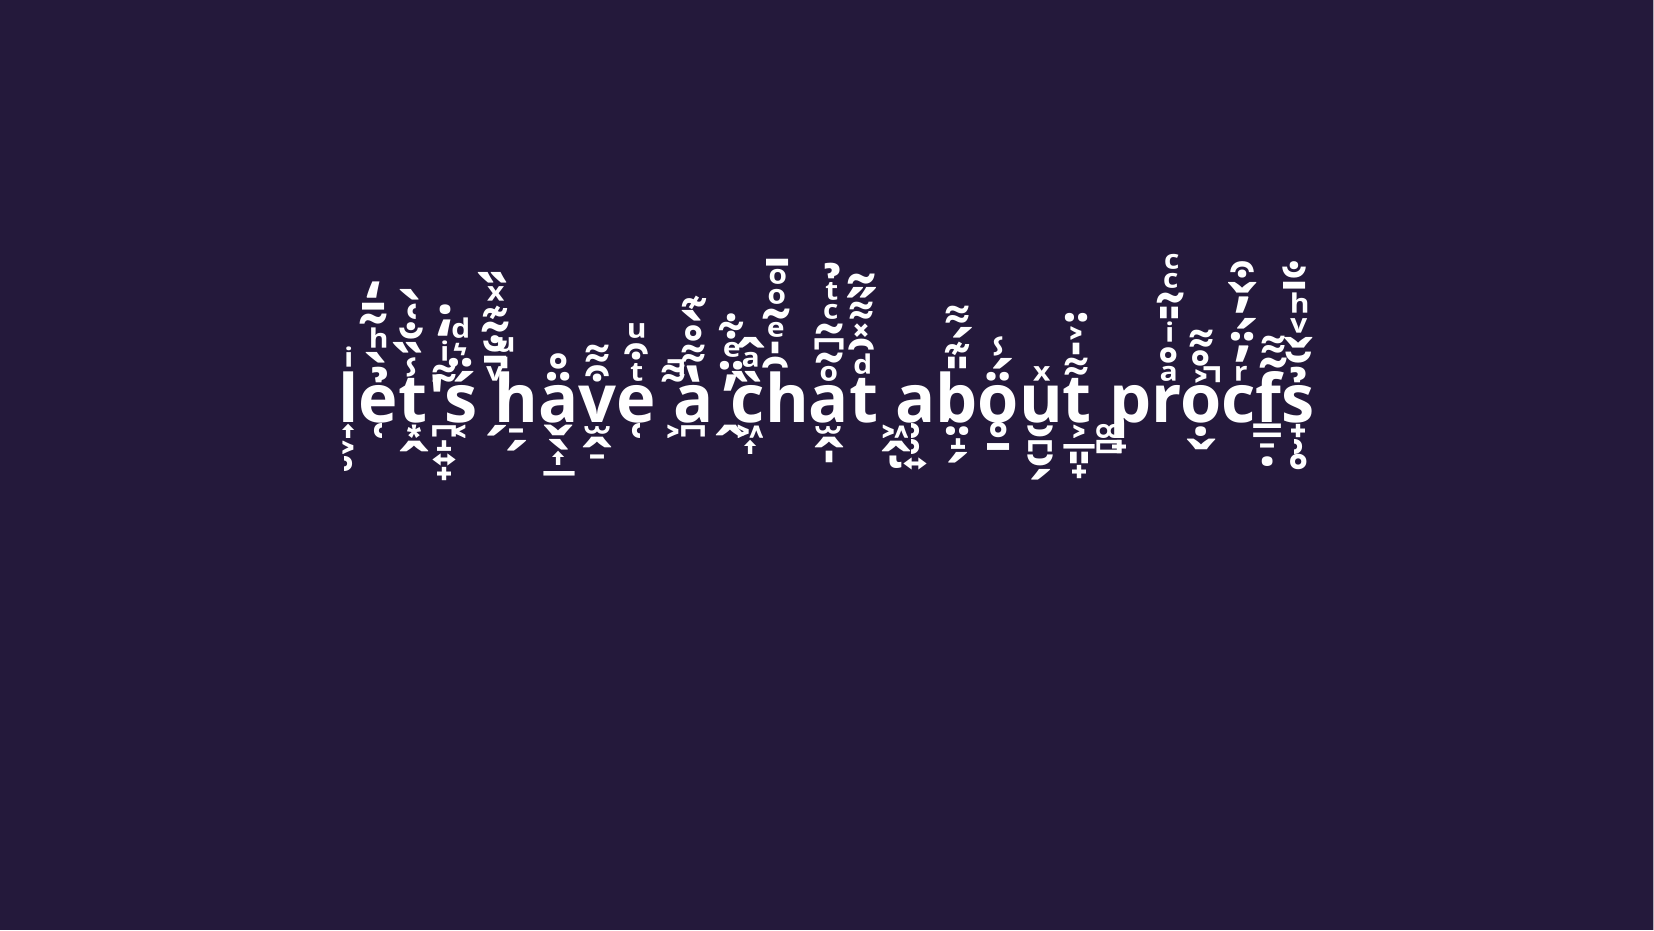

# l͎͕̹ͥẻ̜̀ͪ͂̄̒t͙̭̾̏̐͑̀'̪̝͍̟͌ͥ̒̇ś͔̈͛ͩ ̗ͮ̄̐͂͊ͯ̏h̠̗̍ͧä̬̖͎̲̊v̫̭̠͒͌e̜ͭ͒ͧ ͕͌̚a̪̔͌̊̀͊ ̭̓̈ͤ͋c͖͎̏ͣ̂h̑̍ͤ͂ͦͦ̄a̫̭̩ͦ̃͆̃ͨͭ̉tͩ̑̽͌̋̃ ͖̭ͅa̹̹͍b̤̝̗̎͊́͌ö̥̱́̾u̮̪̮̗ͯt͕̲͈̟͌̍͐̈ ͚̻p̟rͣ̊ͥ̎̃ͨͨọ̬͐̊͌̚cͬ̓̈́̓̌͒f͇̠̣̃͌s̟̹̥̉̆̌ͮͪ̄̐